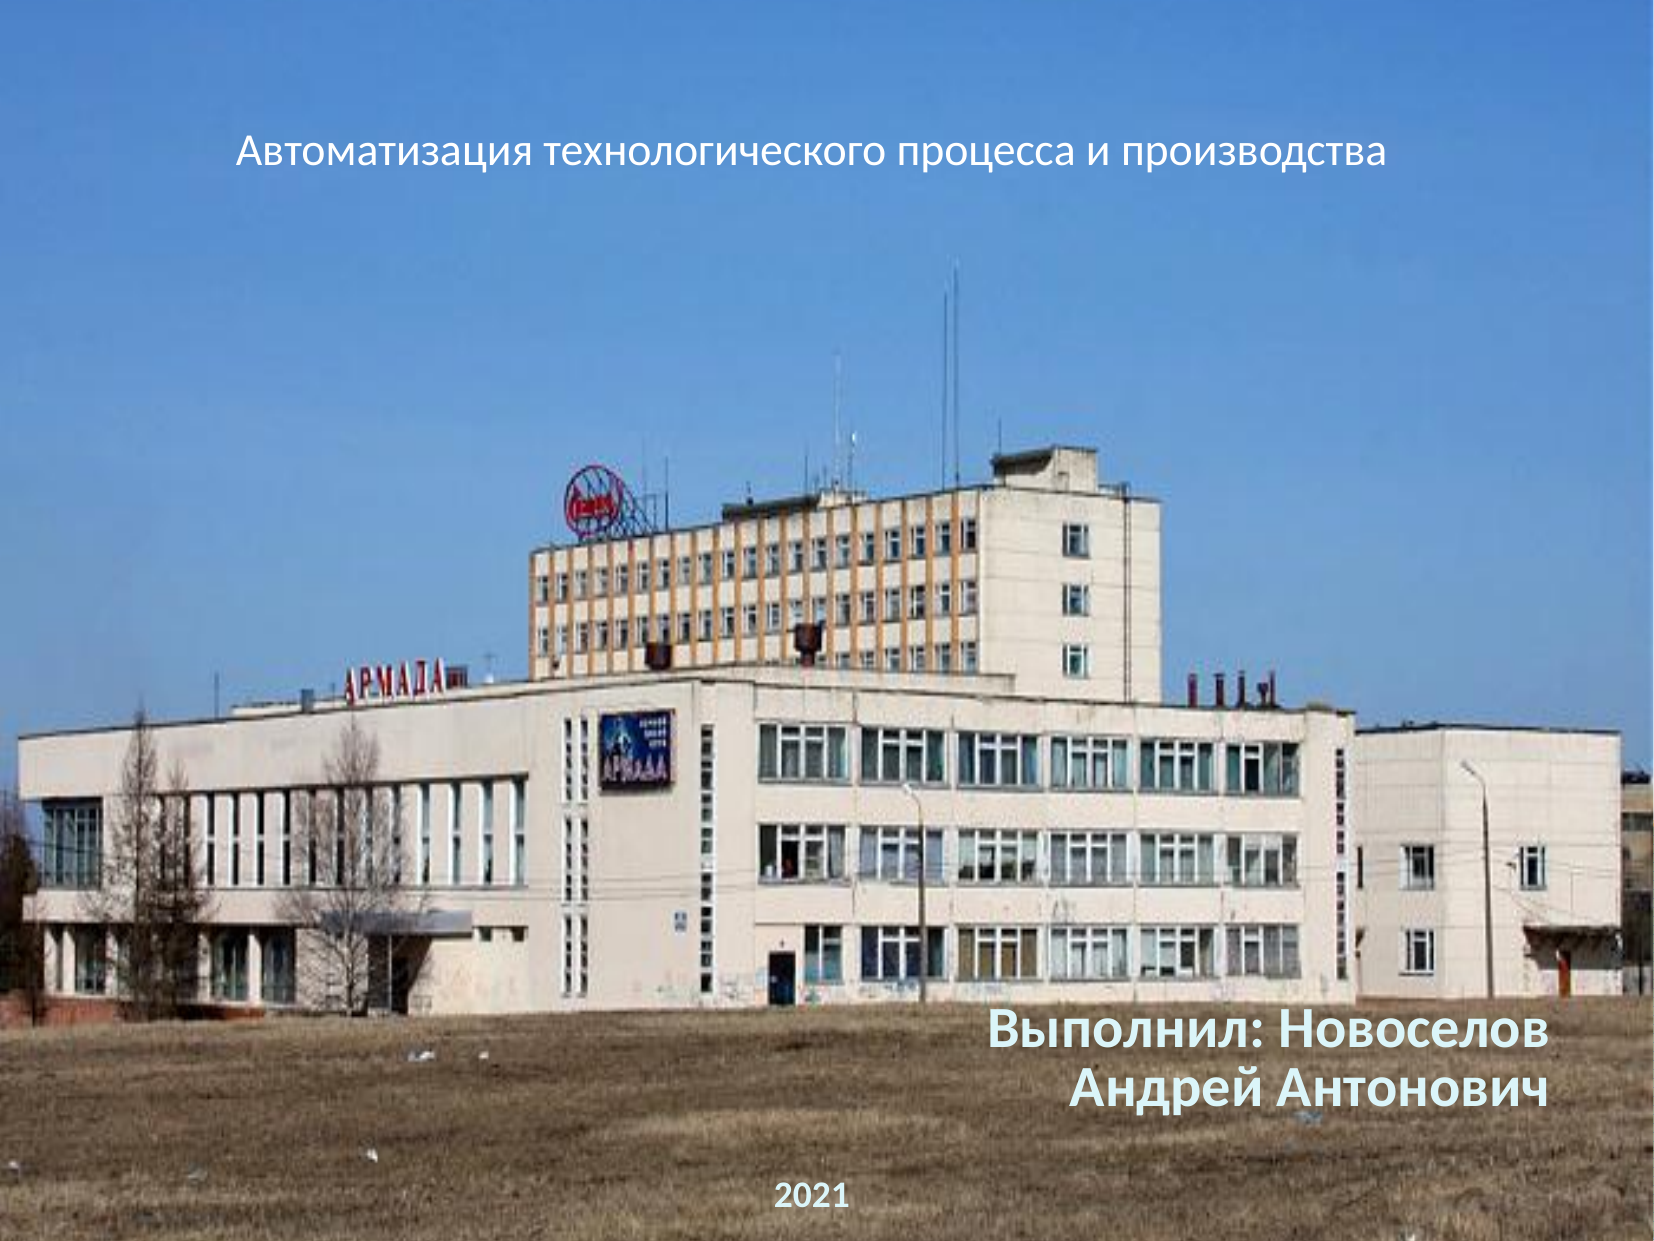

# Автоматизация технологического процесса и производства
Выполнил: Новоселов
Андрей Антонович
2021